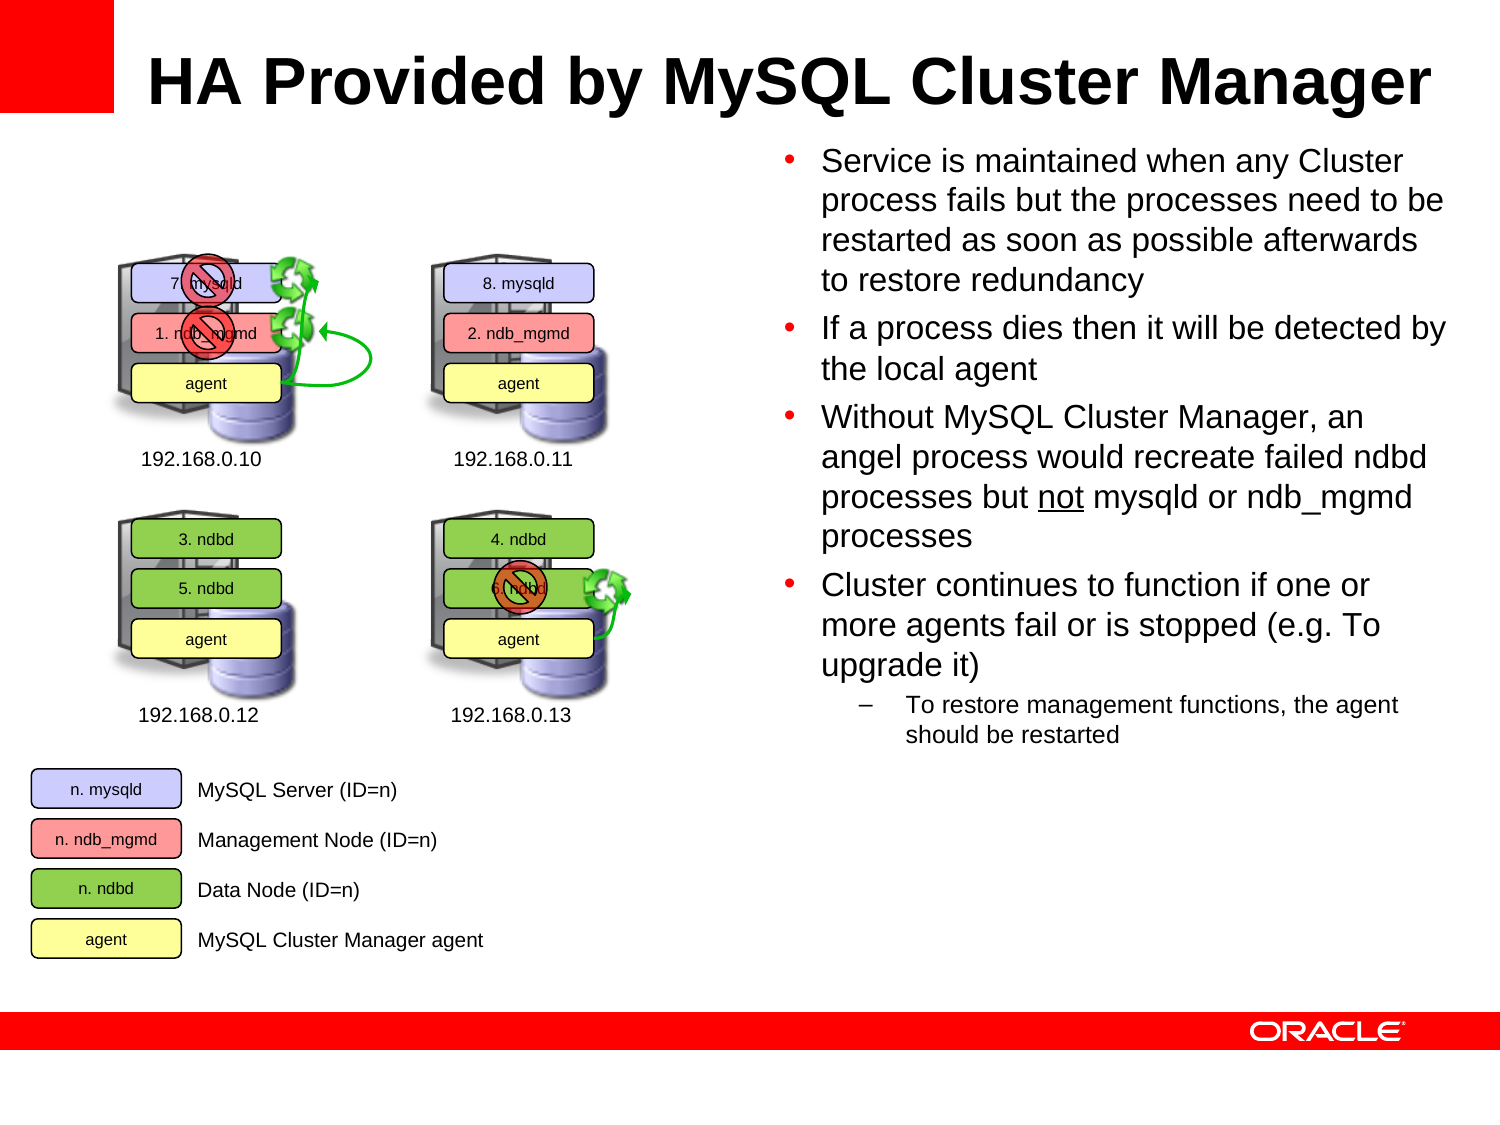

# HA Provided by MySQL Cluster Manager
Service is maintained when any Cluster process fails but the processes need to be restarted as soon as possible afterwards to restore redundancy
If a process dies then it will be detected by the local agent
Without MySQL Cluster Manager, an angel process would recreate failed ndbd processes but not mysqld or ndb_mgmd processes
Cluster continues to function if one or more agents fail or is stopped (e.g. To upgrade it)
To restore management functions, the agent should be restarted
7. mysqld
8. mysqld
1. ndb_mgmd
2. ndb_mgmd
agent
agent
192.168.0.10
192.168.0.11
3. ndbd
4. ndbd
5. ndbd
6. ndbd
agent
agent
192.168.0.12
192.168.0.13
n. mysqld
MySQL Server (ID=n)
n. ndb_mgmd
Management Node (ID=n)
n. ndbd
Data Node (ID=n)
agent
MySQL Cluster Manager agent